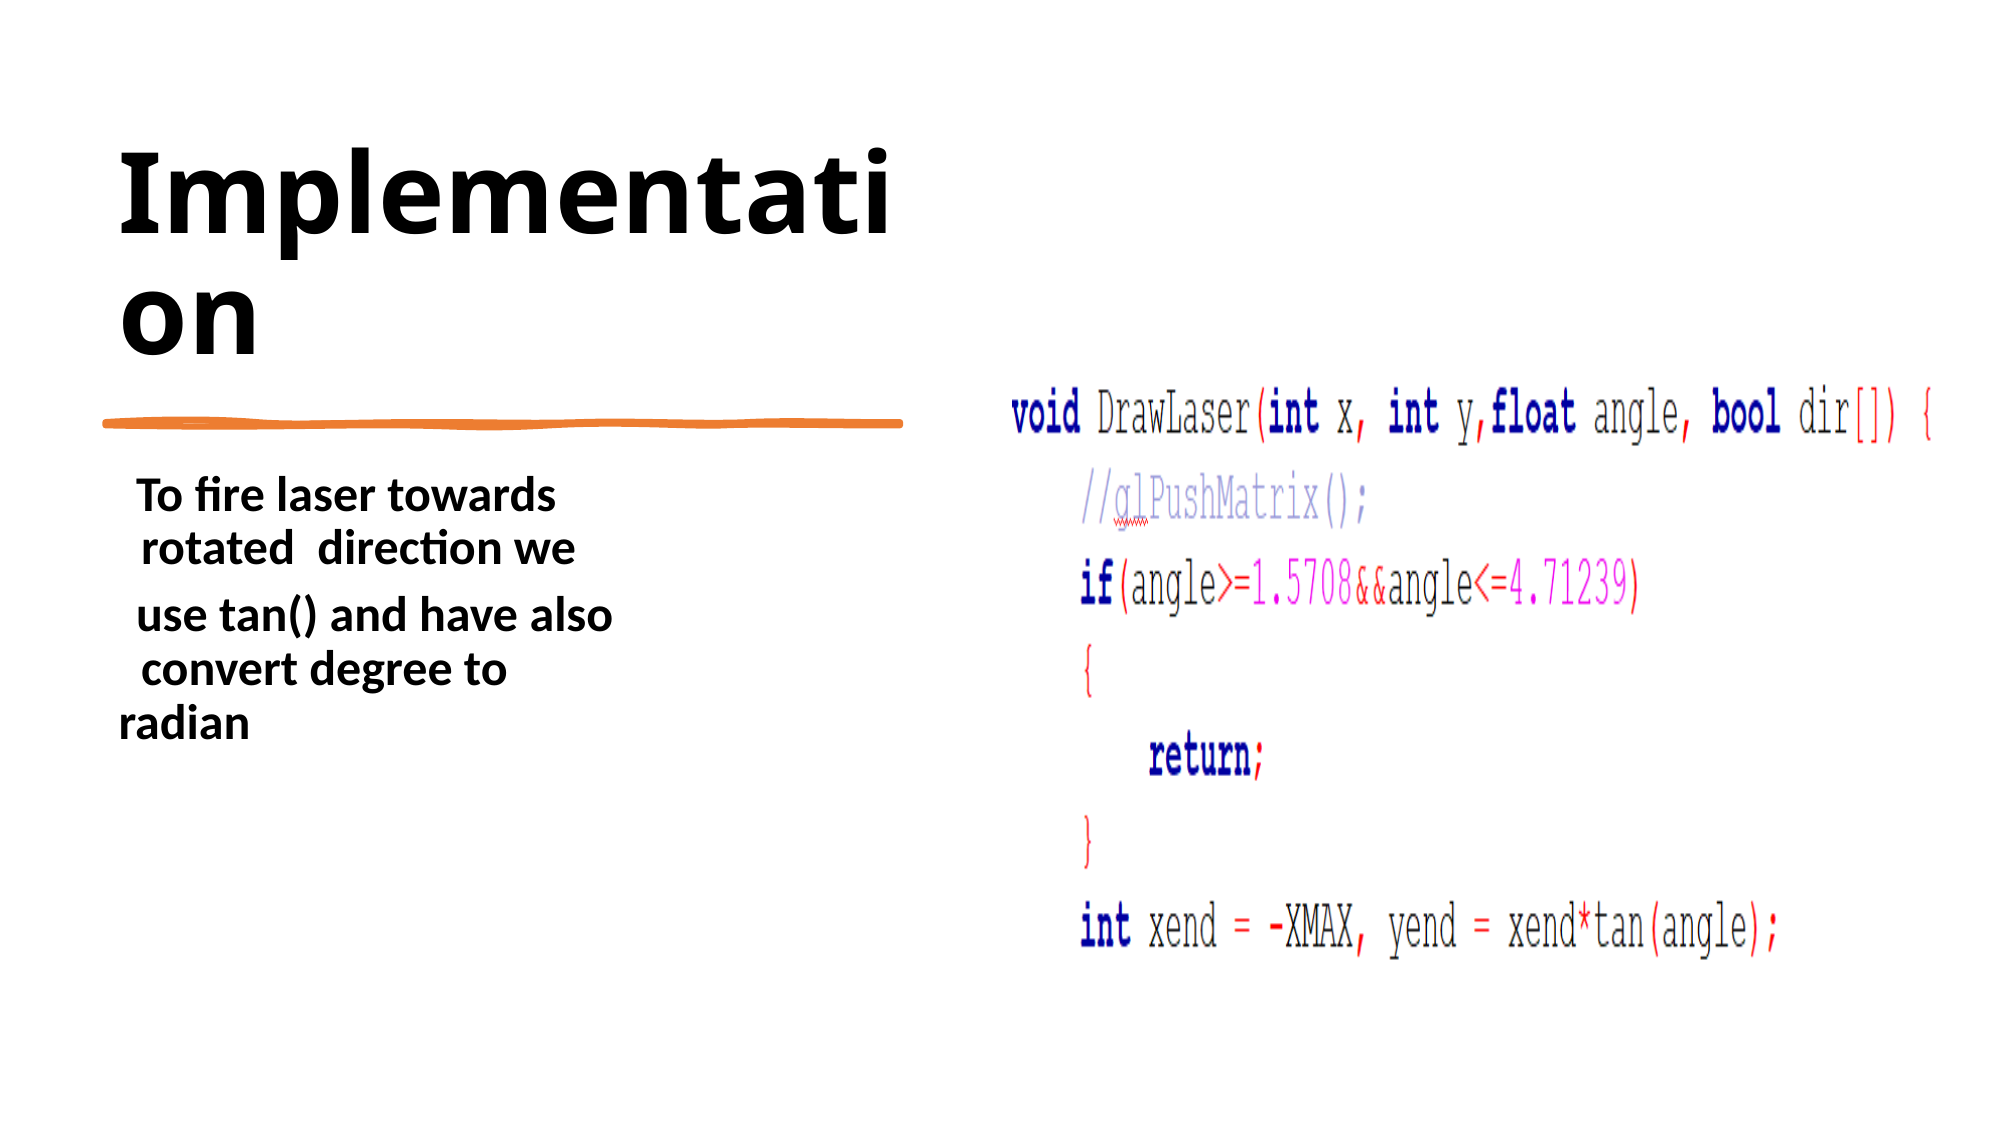

# Implementation
To fire laser towards rotated direction we
use tan() and have also convert degree to radian